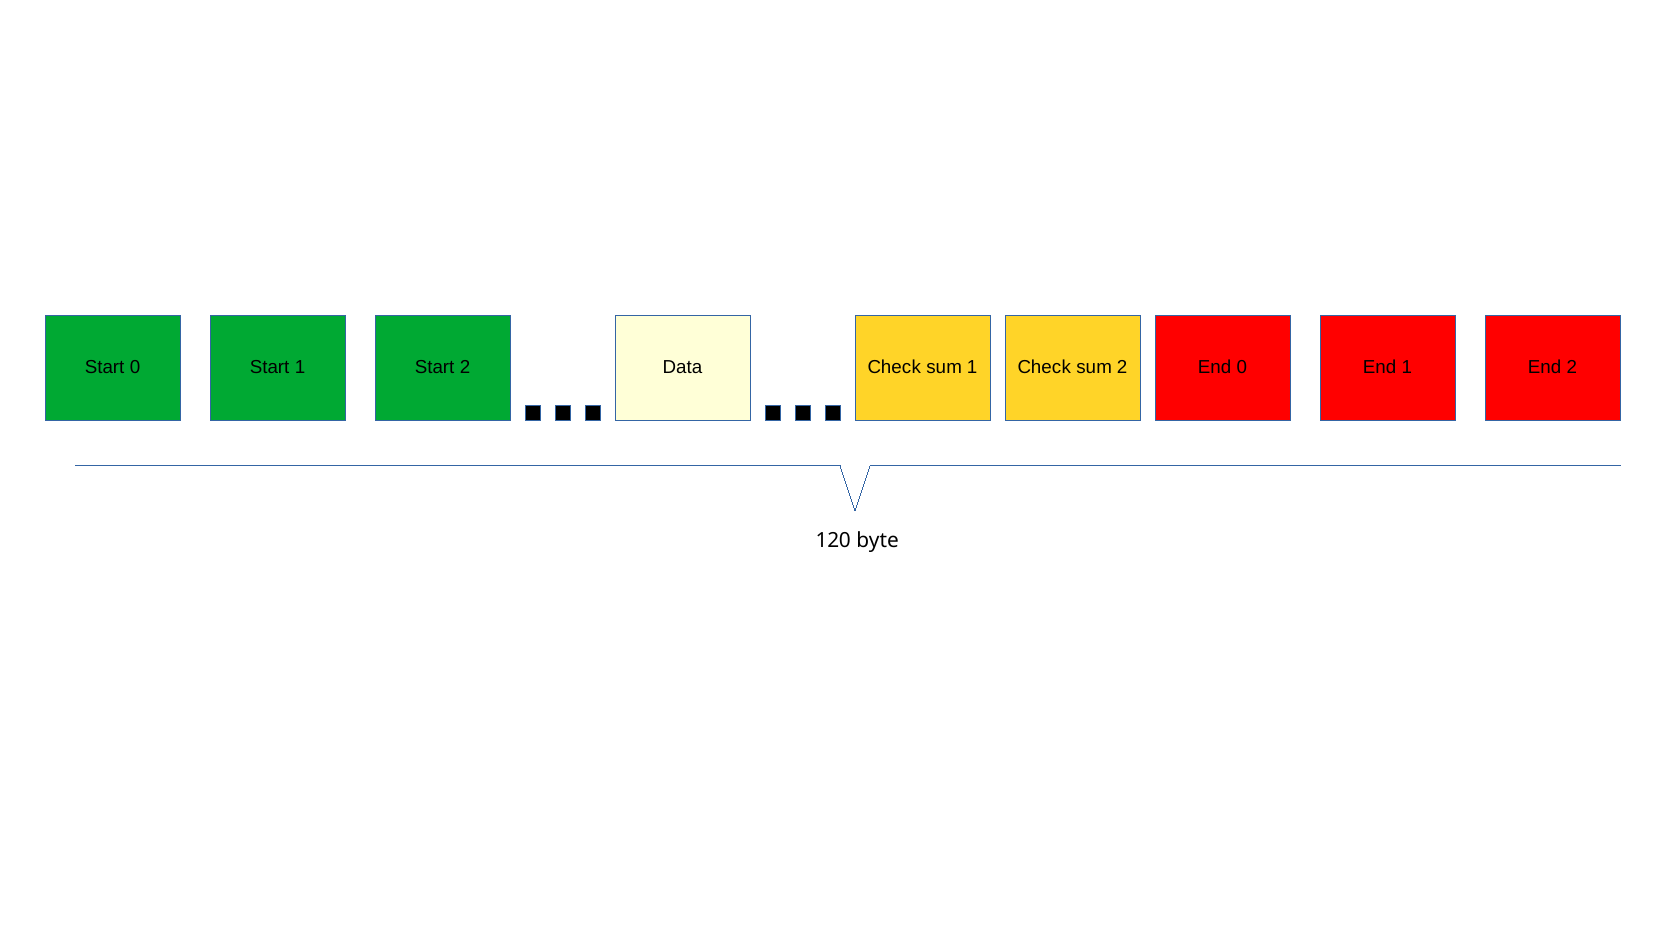

Start 0
Start 1
Start 2
Data
Check sum 1
Check sum 2
End 0
End 1
End 2
120 byte